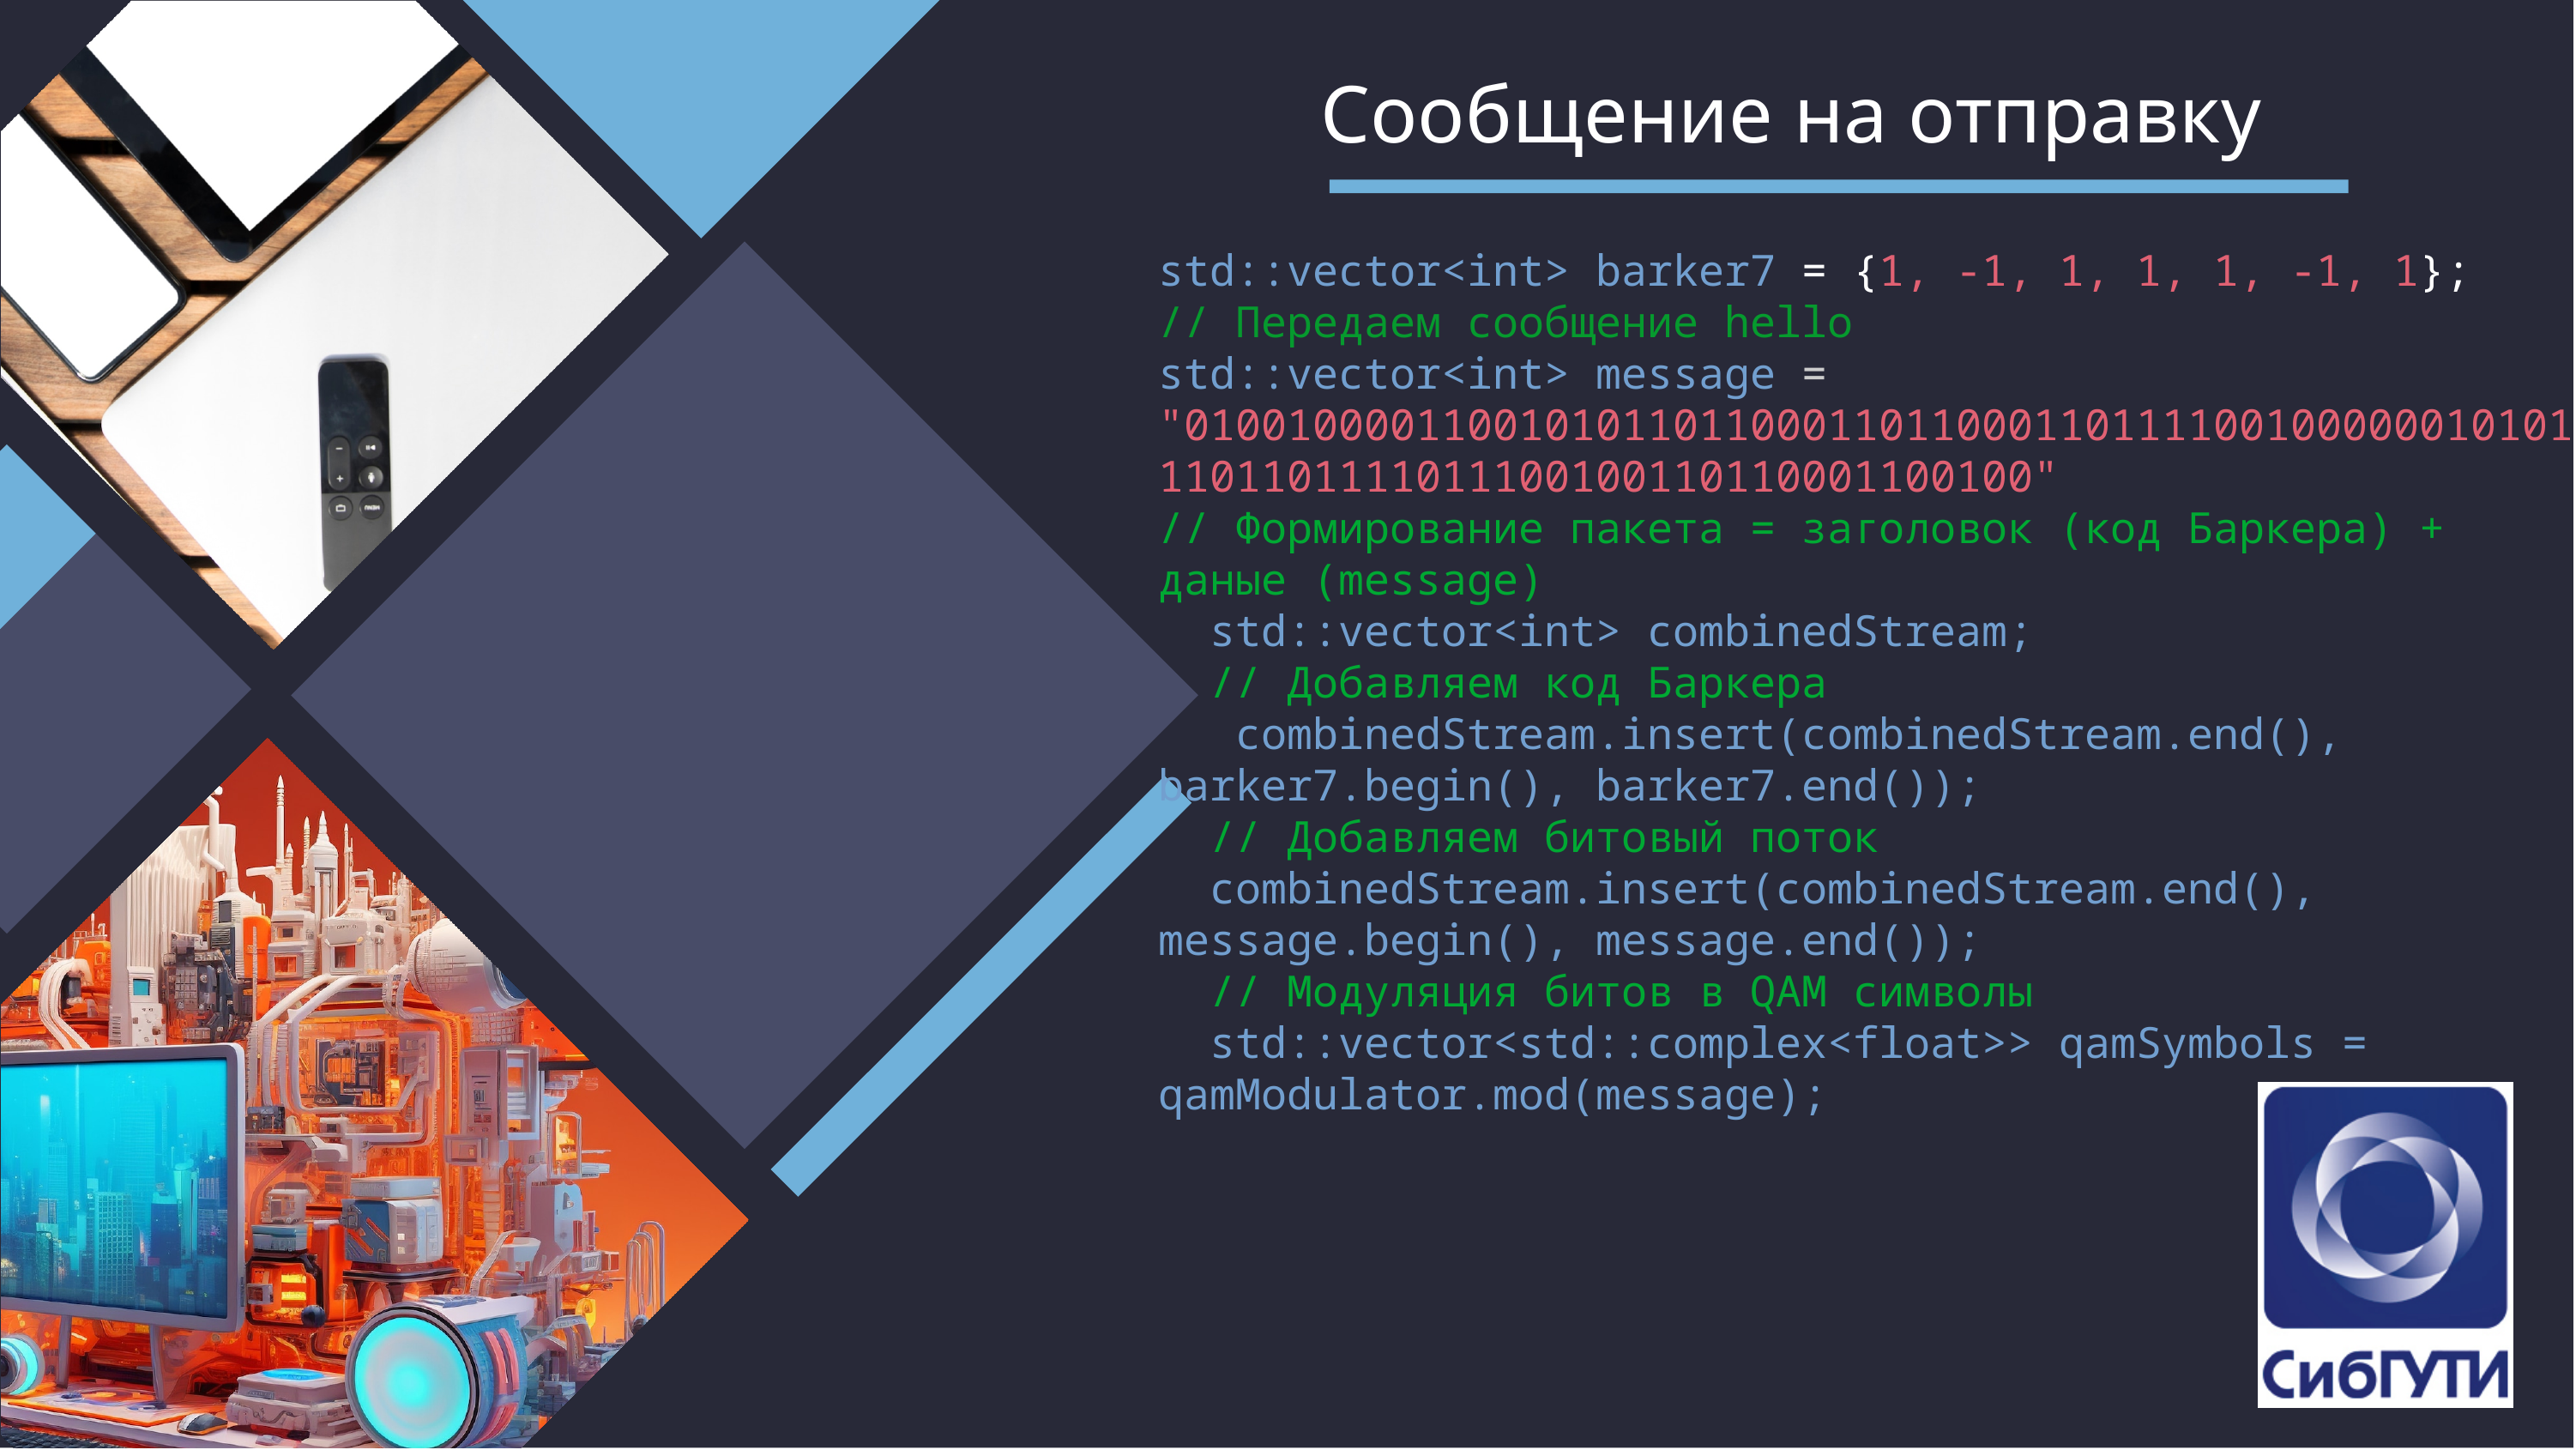

# Сообщение на отправку
std::vector<int> barker7 = {1, -1, 1, 1, 1, -1, 1};
// Передаем сообщение hello
std::vector<int> message = "0100100001100101011011000110110001101111001000000101011101101111011100100110110001100100"
// Формирование пакета = заголовок (код Баркера) + даные (message)
 std::vector<int> combinedStream;
 // Добавляем код Баркера
 combinedStream.insert(combinedStream.end(), barker7.begin(), barker7.end());
 // Добавляем битовый поток
 combinedStream.insert(combinedStream.end(), message.begin(), message.end());
 // Модуляция битов в QAM символы
 std::vector<std::complex<float>> qamSymbols = qamModulator.mod(message);